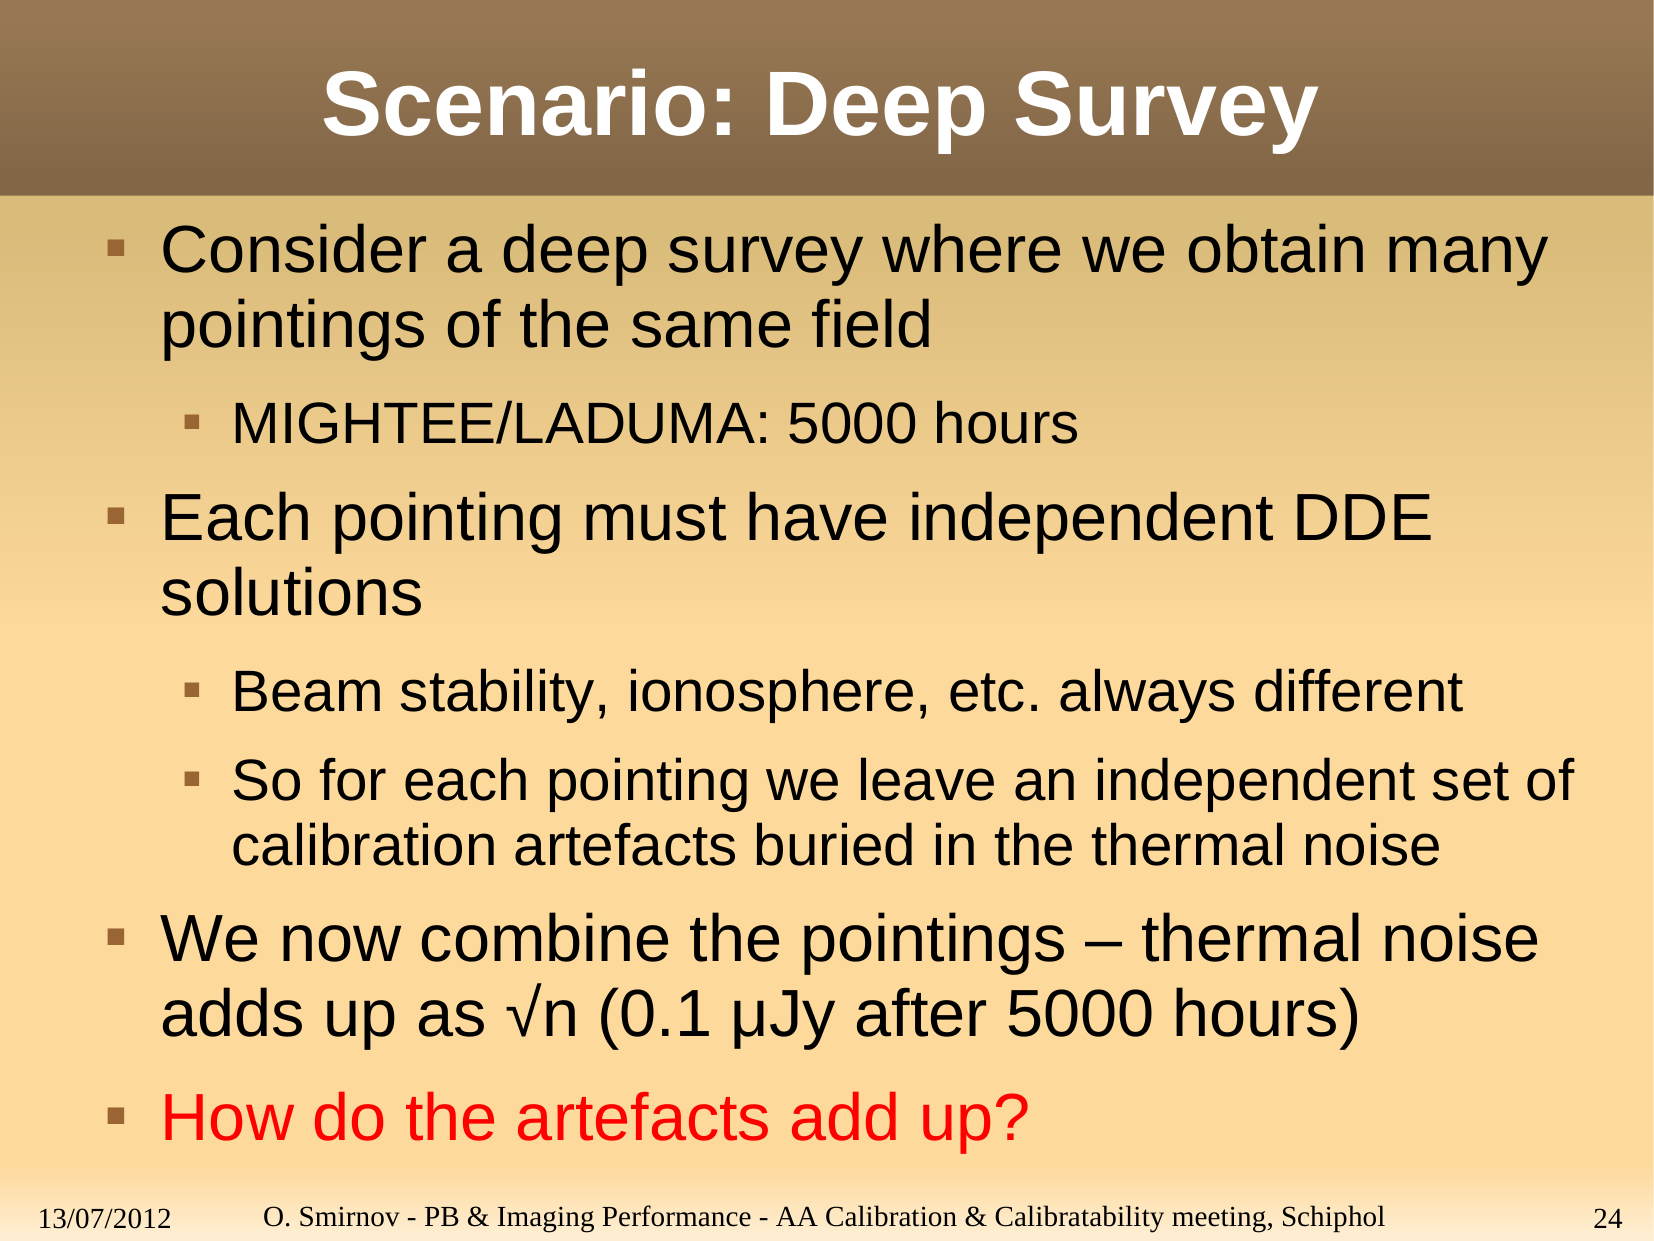

# Scenario: Deep Survey
Consider a deep survey where we obtain many pointings of the same field
MIGHTEE/LADUMA: 5000 hours
Each pointing must have independent DDE solutions
Beam stability, ionosphere, etc. always different
So for each pointing we leave an independent set of calibration artefacts buried in the thermal noise
We now combine the pointings – thermal noise adds up as √n (0.1 μJy after 5000 hours)
How do the artefacts add up?
O. Smirnov - PB & Imaging Performance - AA Calibration & Calibratability meeting, Schiphol
13/07/2012
24